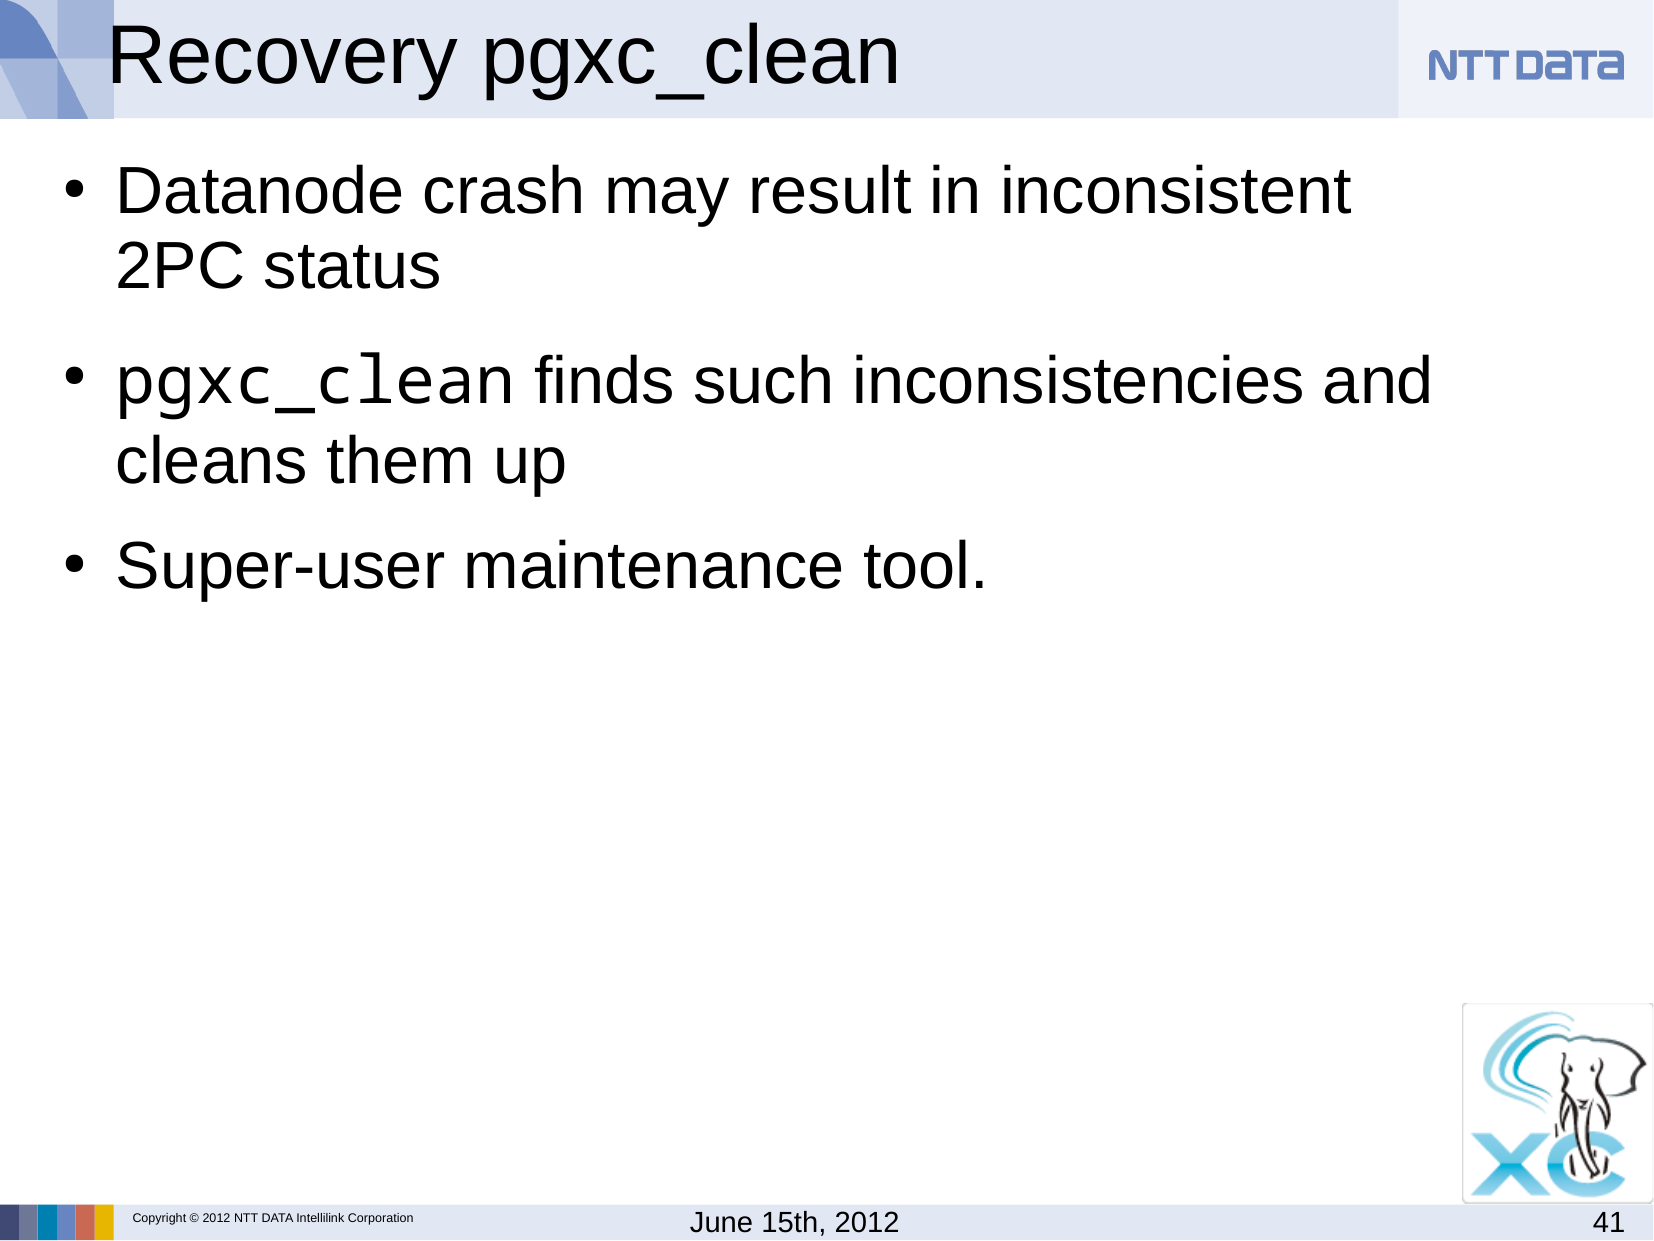

# Recovery pgxc_clean
Datanode crash may result in inconsistent 2PC status
pgxc_clean finds such inconsistencies and cleans them up
Super-user maintenance tool.
June 15th, 2012
41